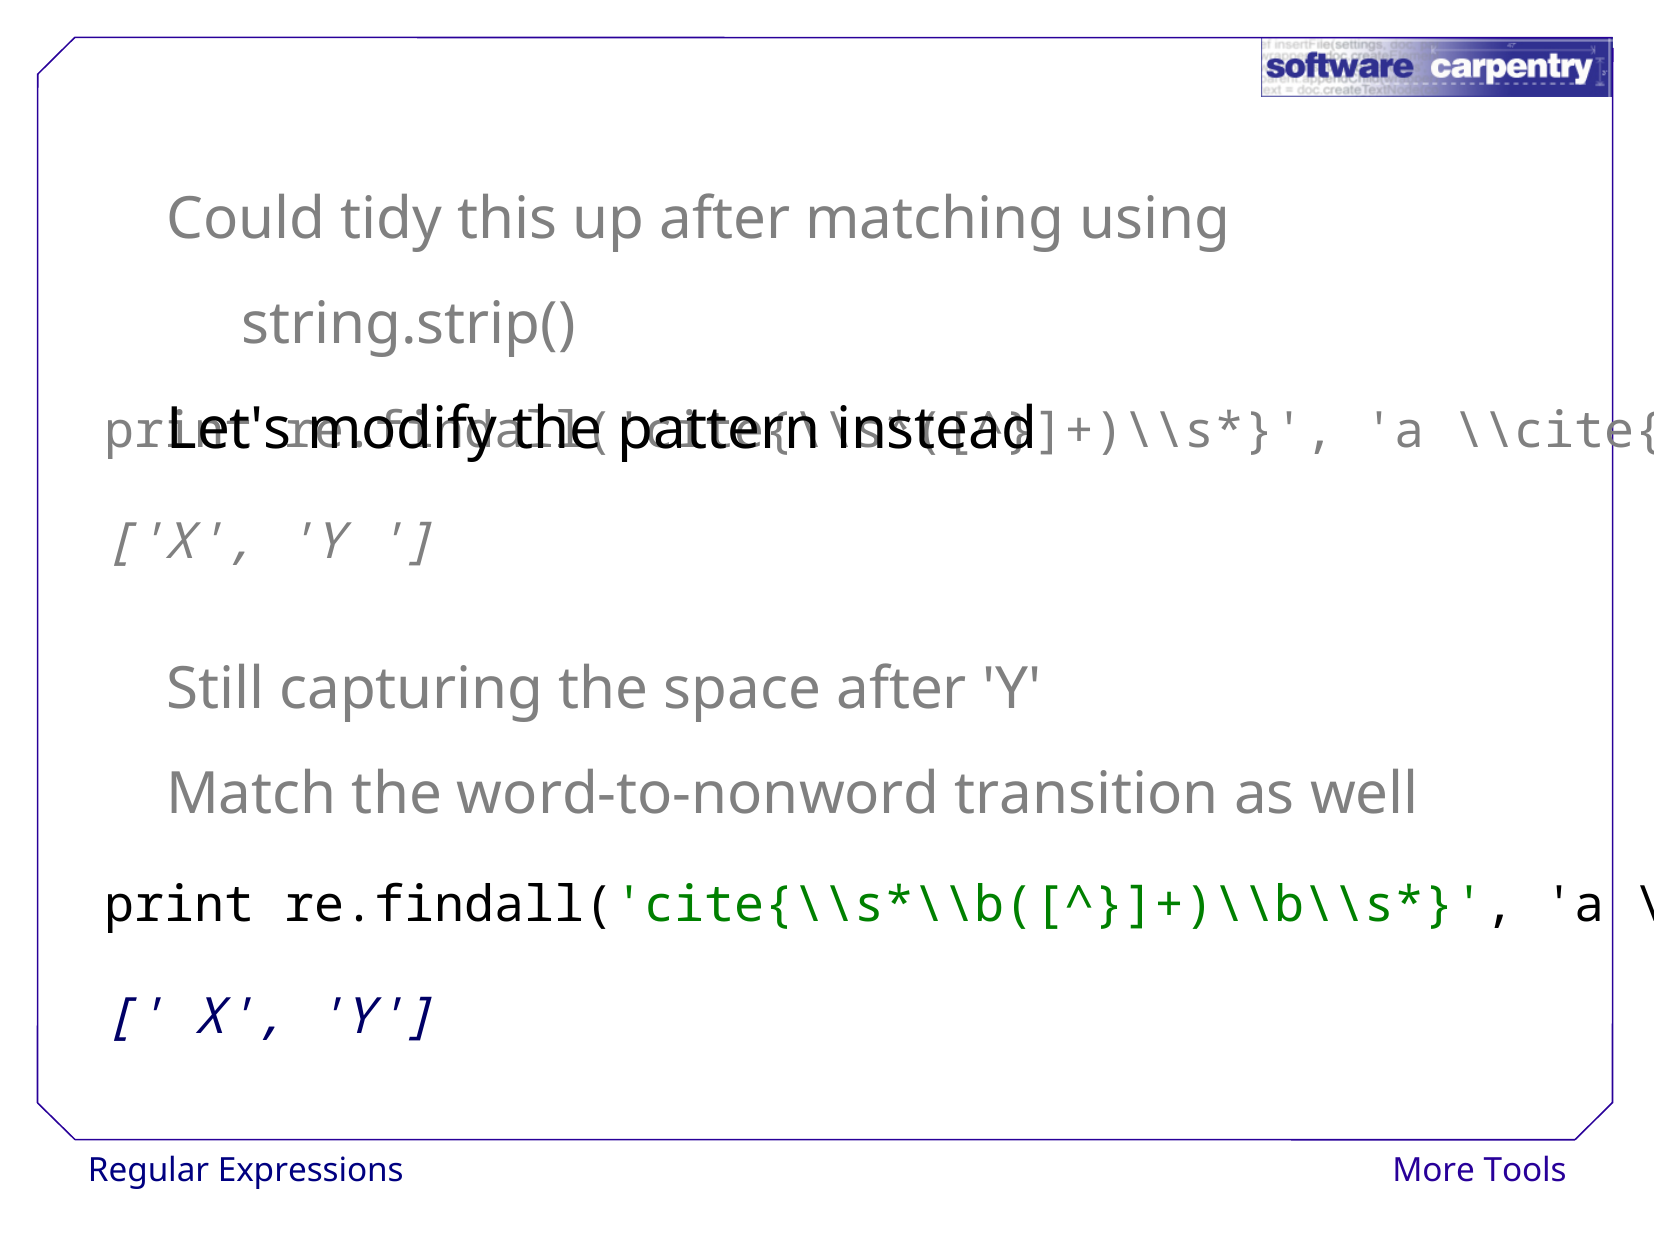

Could tidy this up after matching using string.strip()
Let's modify the pattern instead
print re.findall('cite{\\s*([^}]+)\\s*}', 'a \\cite{ X} b \\cite{Y } c')
['X', 'Y ']
Still capturing the space after 'Y'
Match the word-to-nonword transition as well
print re.findall('cite{\\s*\\b([^}]+)\\b\\s*}', 'a \\cite{ X} b \\cite{Y } c')
[' X', 'Y']